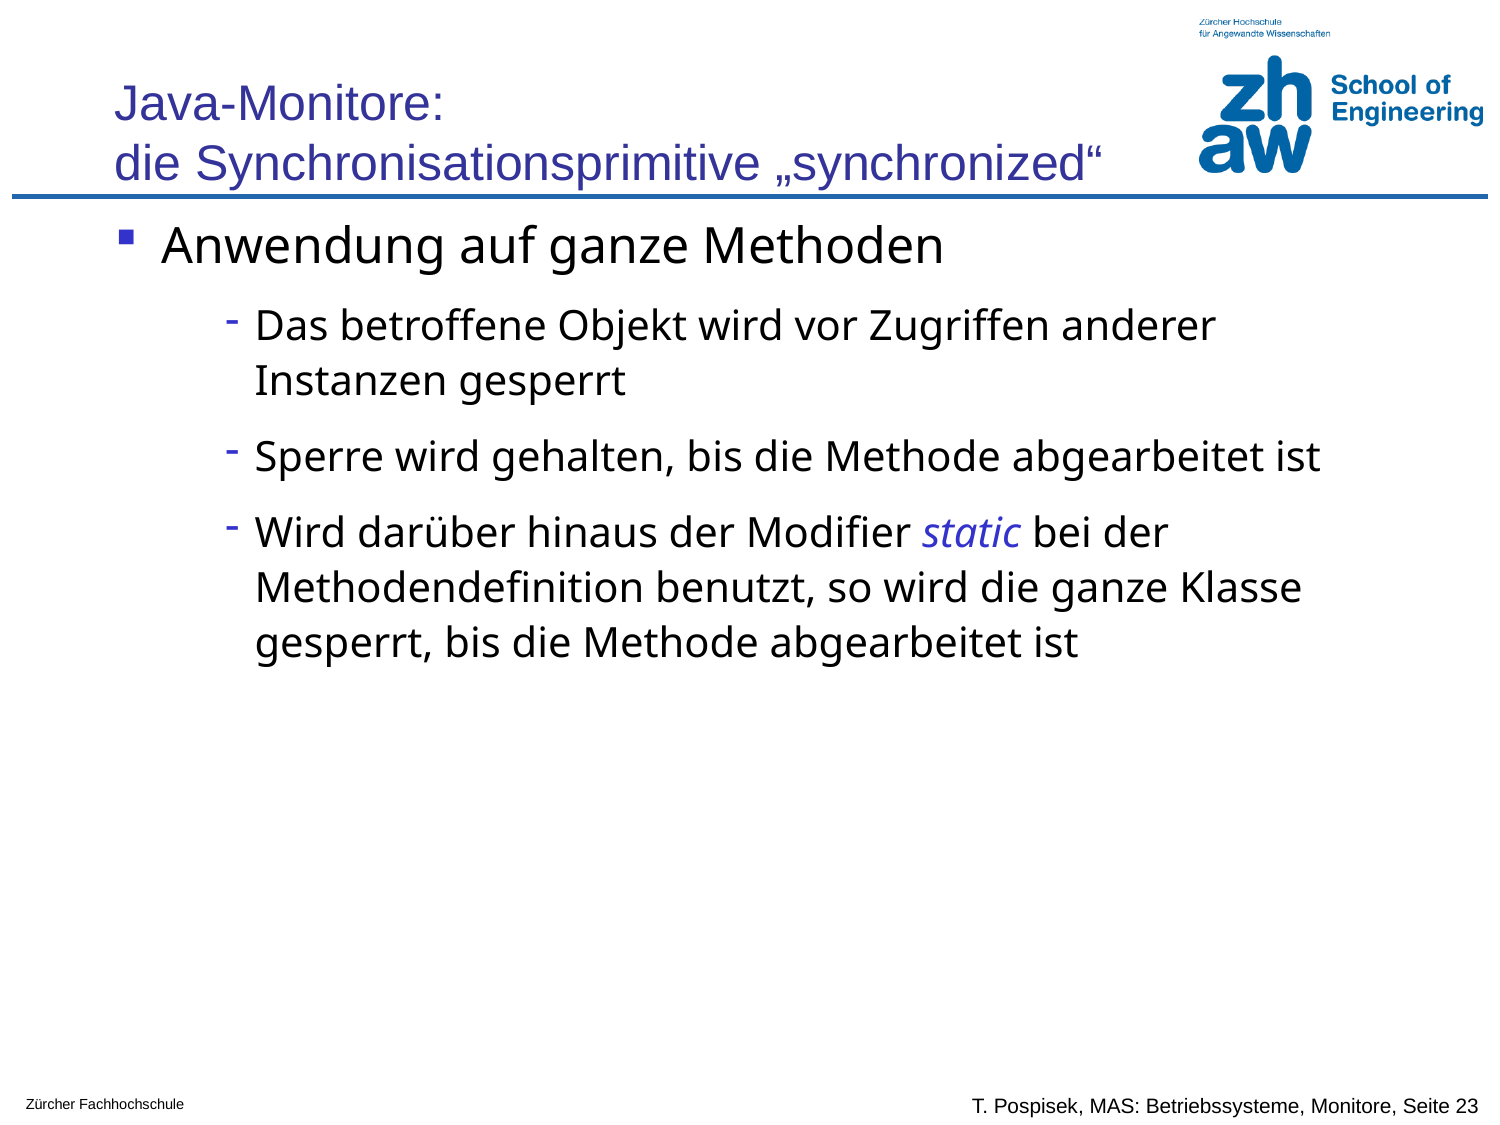

# Java-Monitore: die Synchronisationsprimitive „synchronized“
Anwendung auf ganze Methoden
Das betroffene Objekt wird vor Zugriffen anderer Instanzen gesperrt
Sperre wird gehalten, bis die Methode abgearbeitet ist
Wird darüber hinaus der Modifier static bei der Methodendefinition benutzt, so wird die ganze Klasse gesperrt, bis die Methode abgearbeitet ist